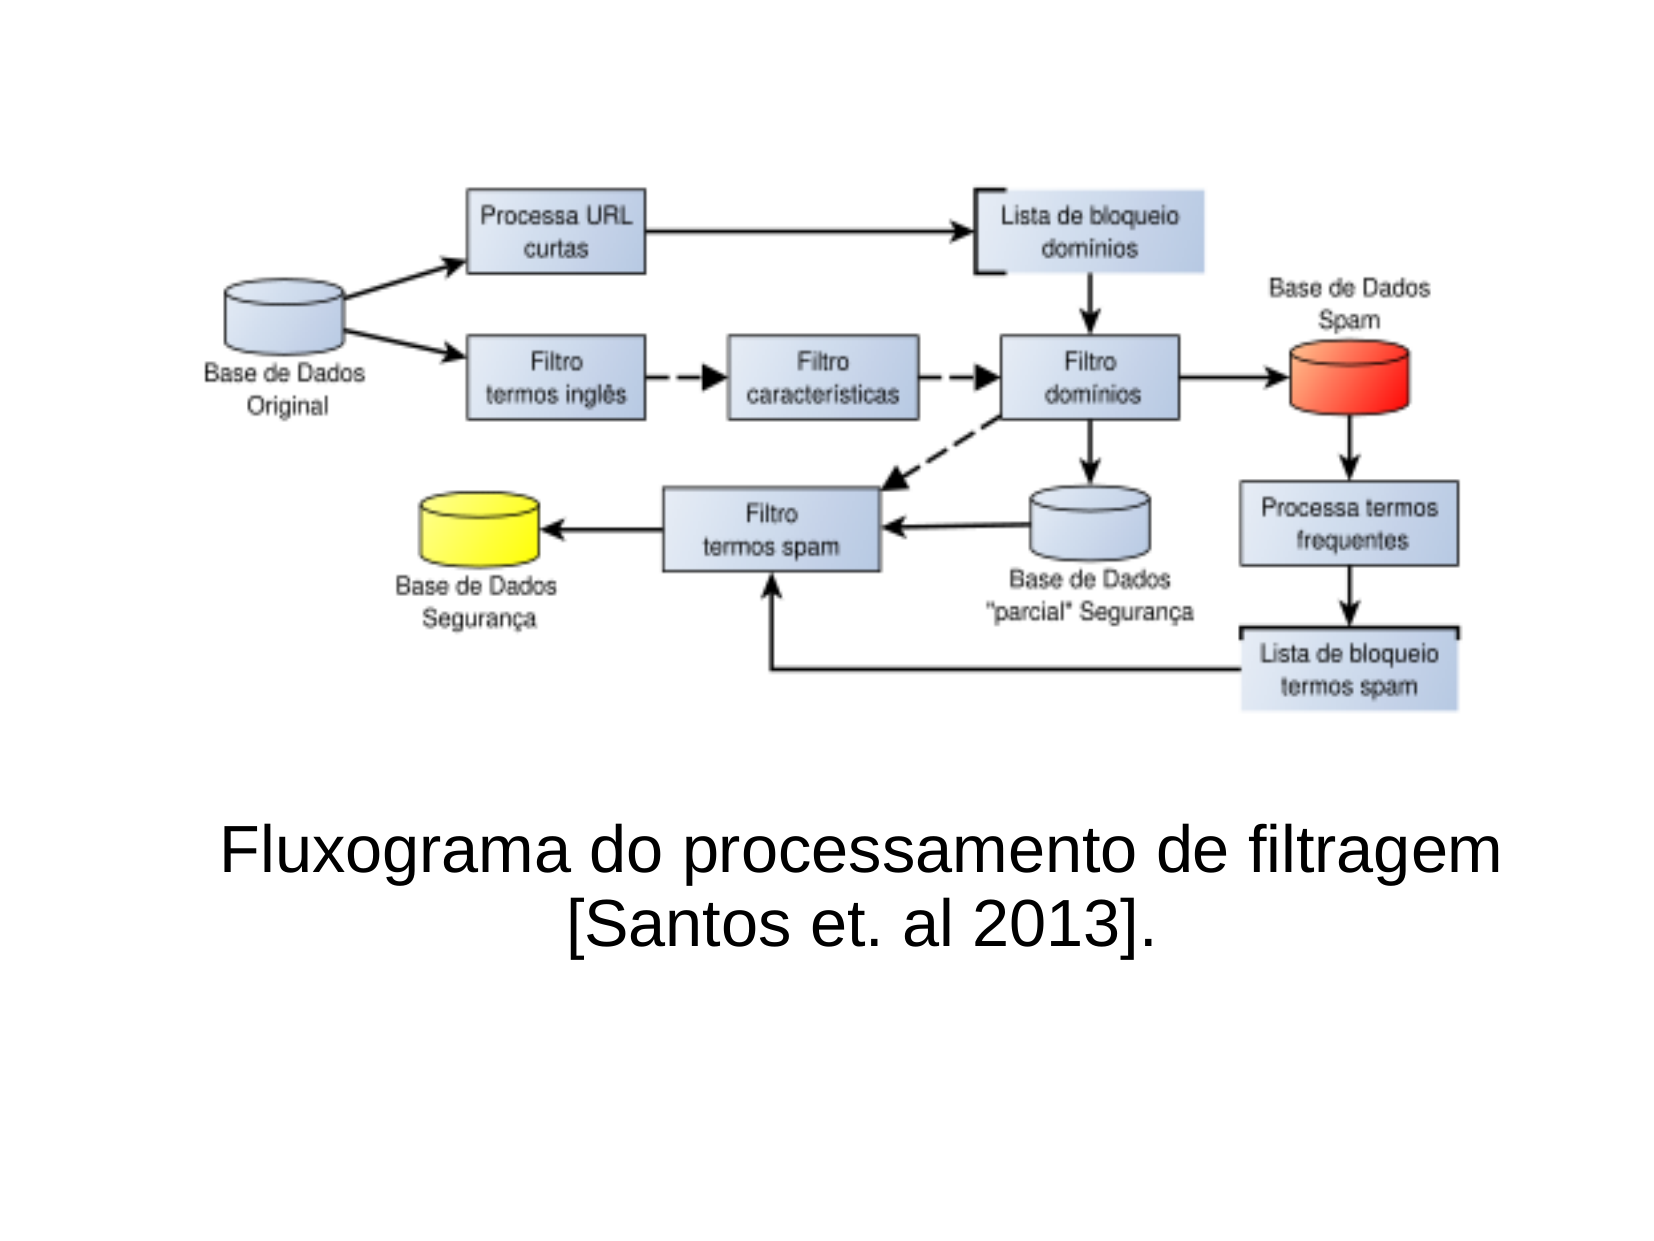

# Fluxograma do processamento de filtragem [Santos et. al 2013].